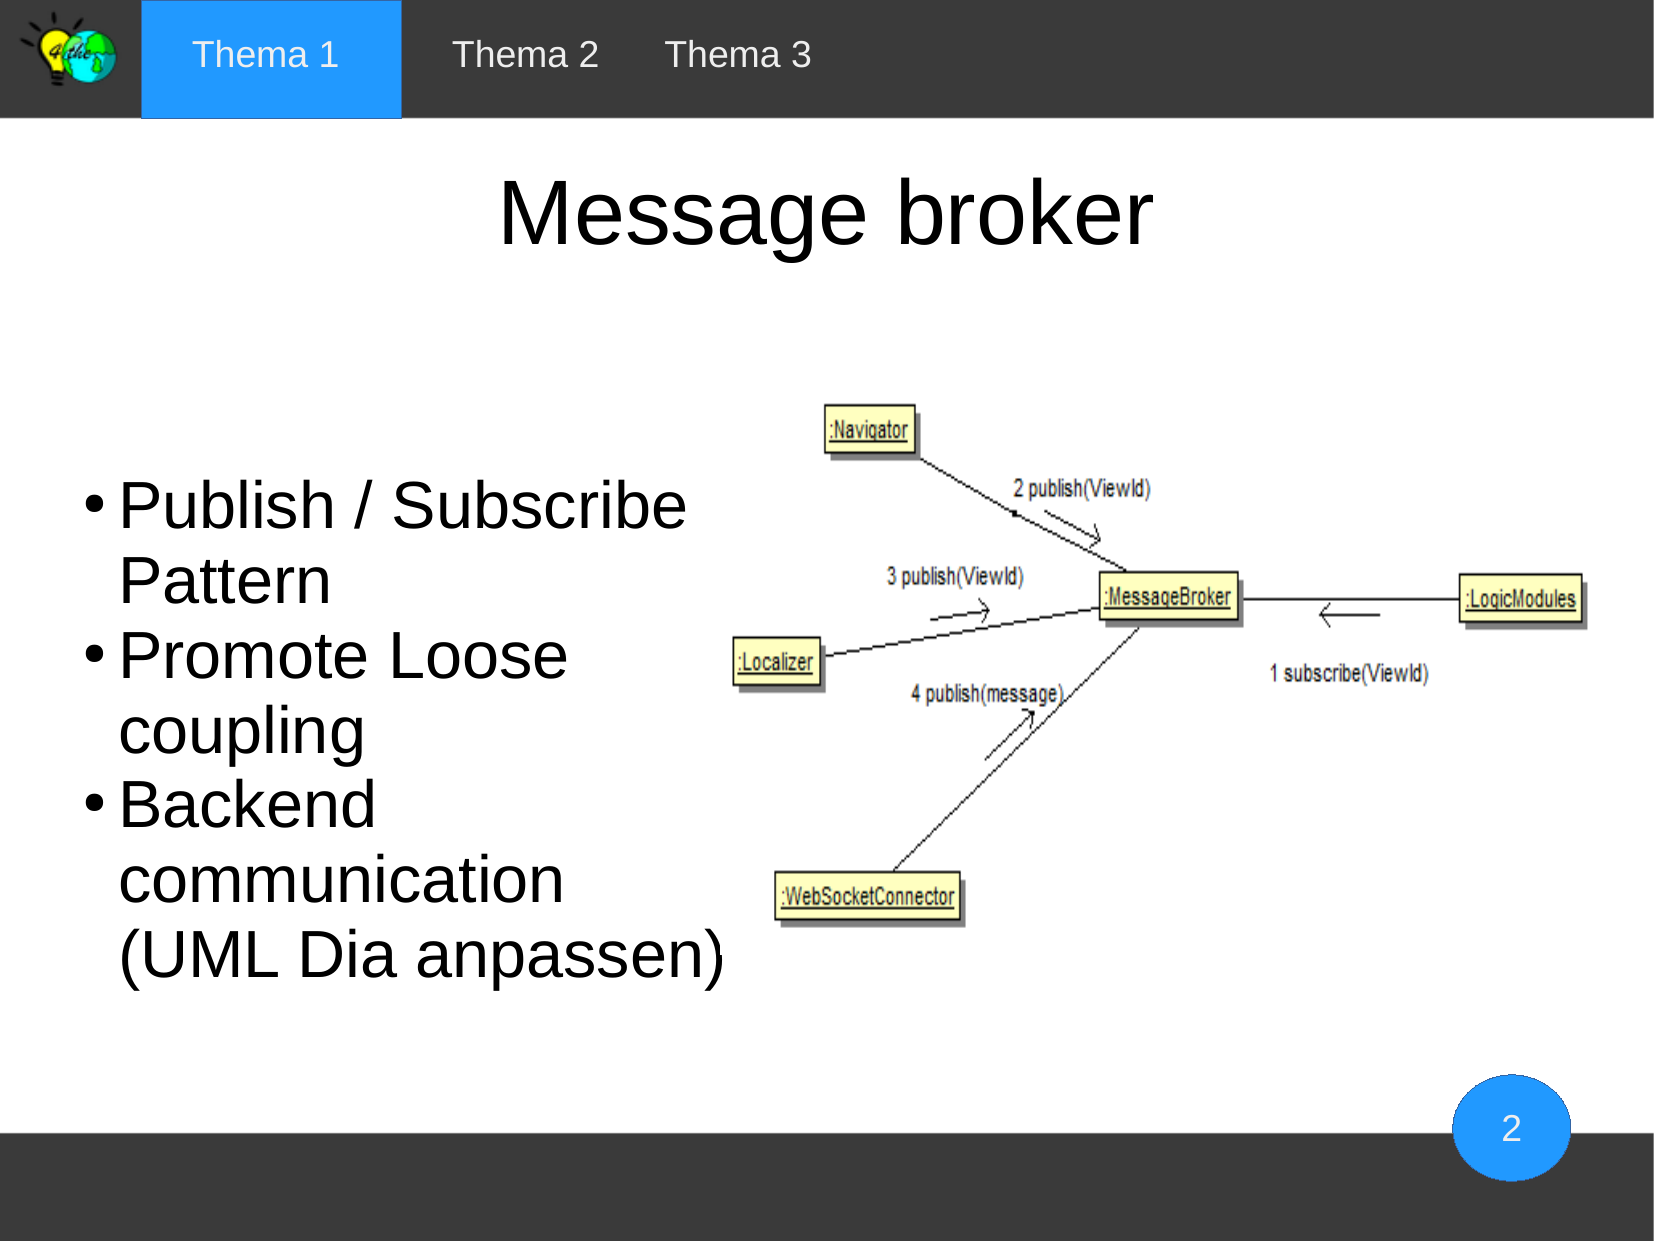

Thema 1
Thema 2
Thema 3
# Message broker
Publish / Subscribe
Pattern
Promote Loose
coupling
Backend
communication
(UML Dia anpassen)
2